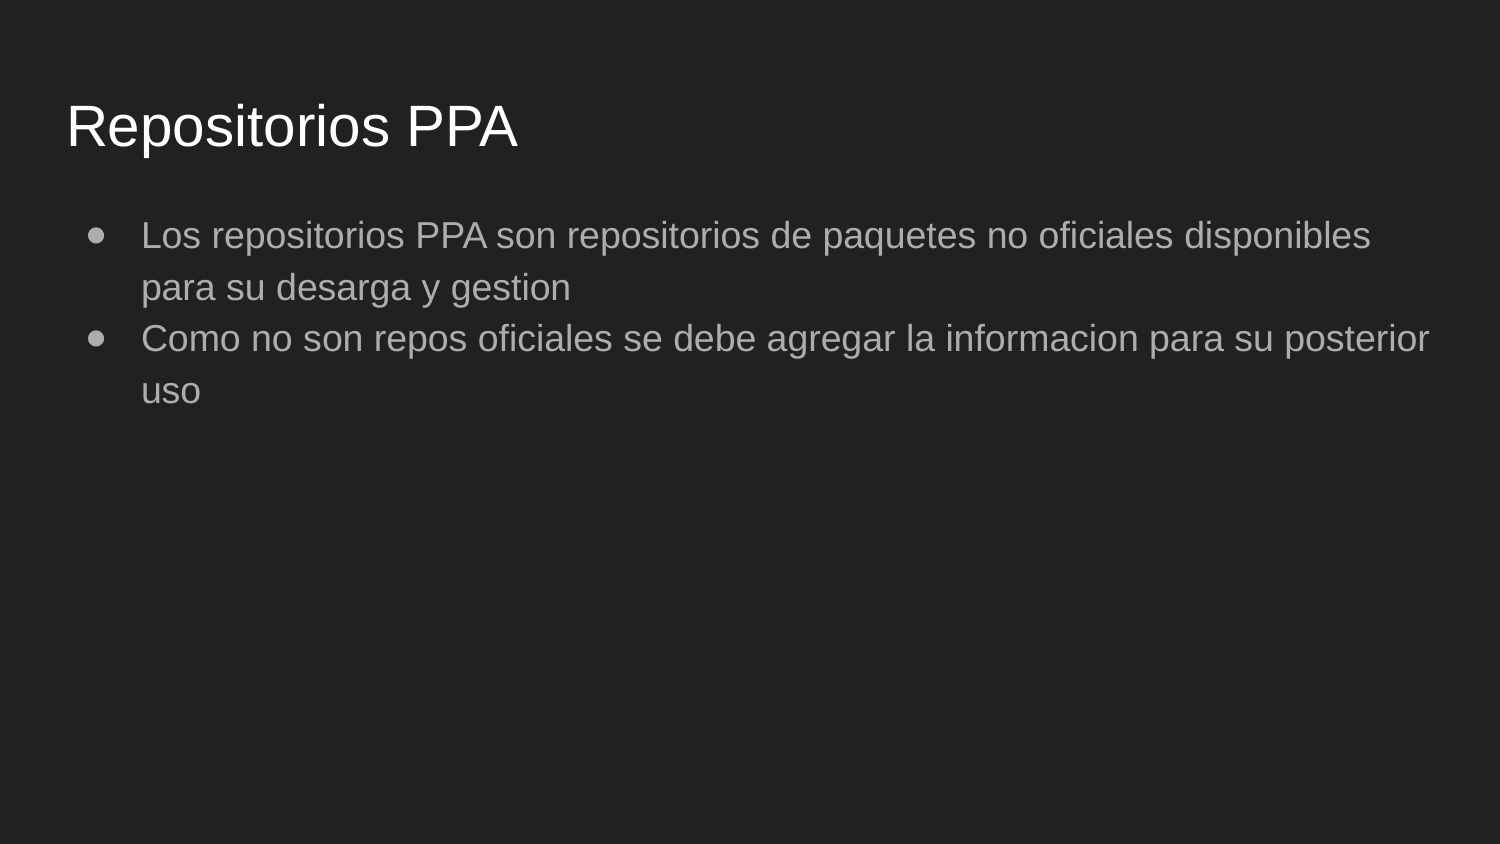

# Repositorios PPA
Los repositorios PPA son repositorios de paquetes no oficiales disponibles para su desarga y gestion
Como no son repos oficiales se debe agregar la informacion para su posterior uso